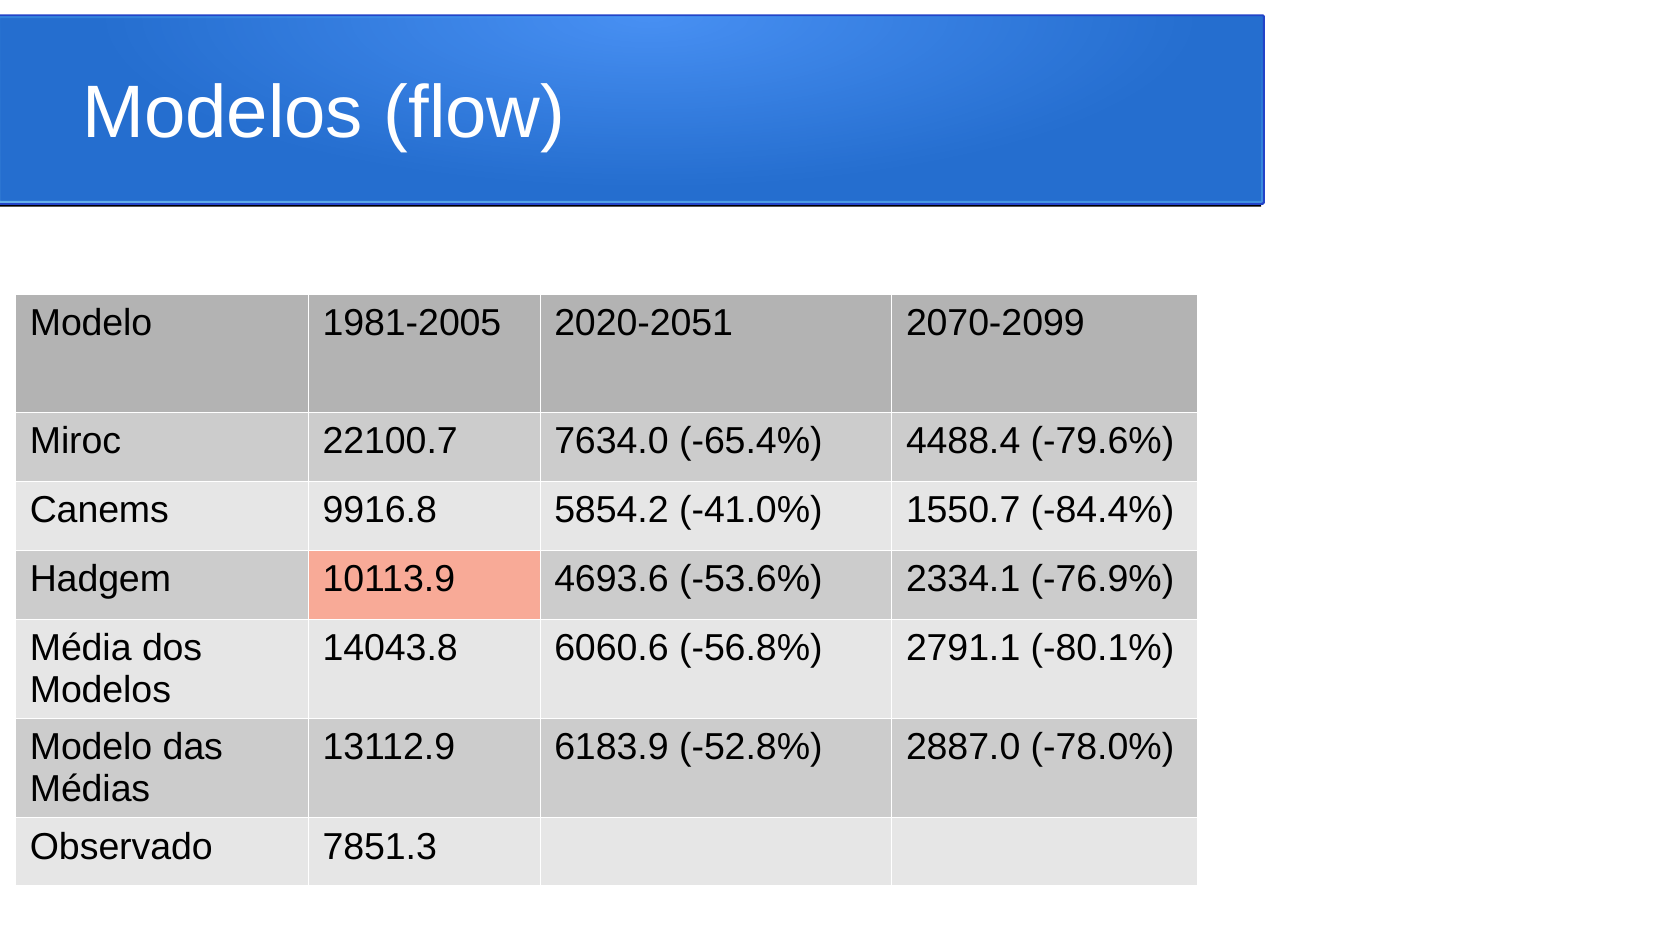

# Modelos (flow)
| Modelo | 1981-2005 | 2020-2051 | 2070-2099 |
| --- | --- | --- | --- |
| Miroc | 22100.7 | 7634.0 (-65.4%) | 4488.4 (-79.6%) |
| Canems | 9916.8 | 5854.2 (-41.0%) | 1550.7 (-84.4%) |
| Hadgem | 10113.9 | 4693.6 (-53.6%) | 2334.1 (-76.9%) |
| Média dos Modelos | 14043.8 | 6060.6 (-56.8%) | 2791.1 (-80.1%) |
| Modelo das Médias | 13112.9 | 6183.9 (-52.8%) | 2887.0 (-78.0%) |
| Observado | 7851.3 | | |